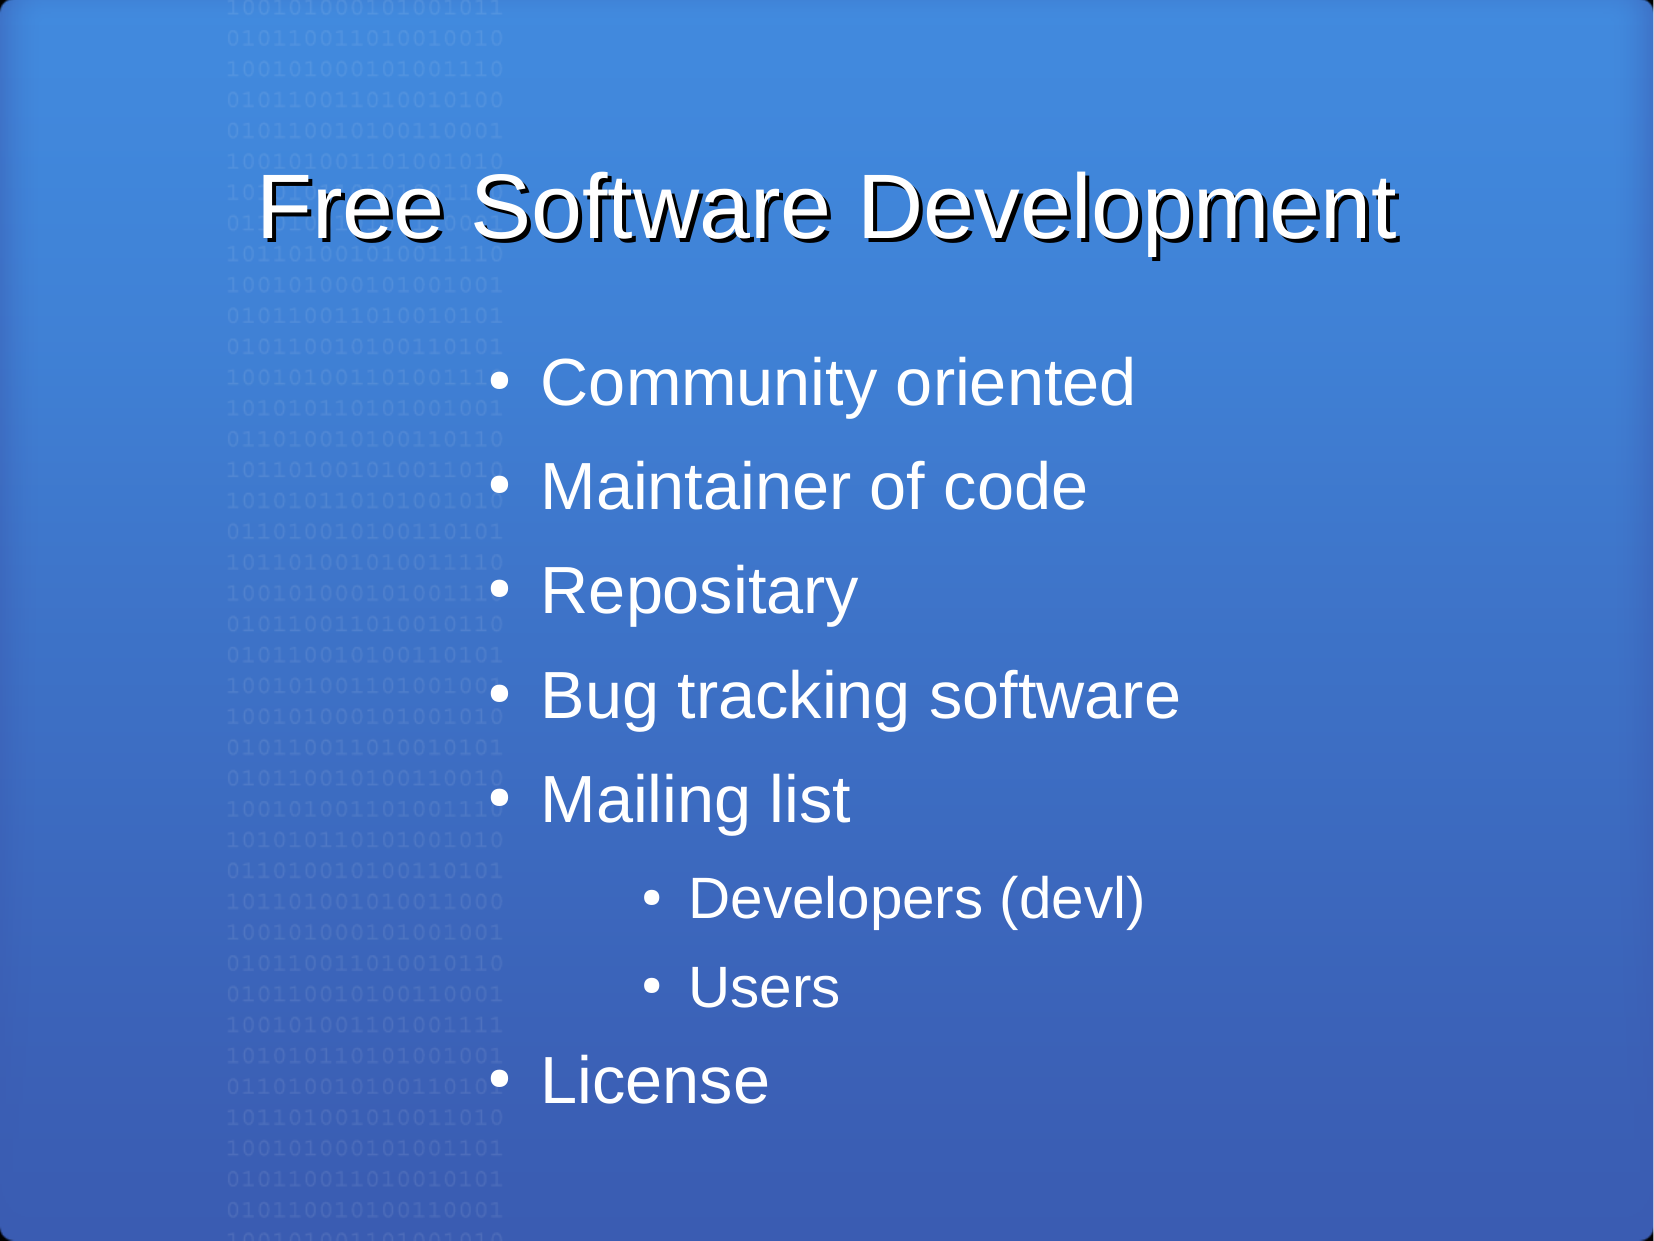

# Free Software Development
Community oriented
Maintainer of code
Repositary
Bug tracking software
Mailing list
Developers (devl)
Users
License